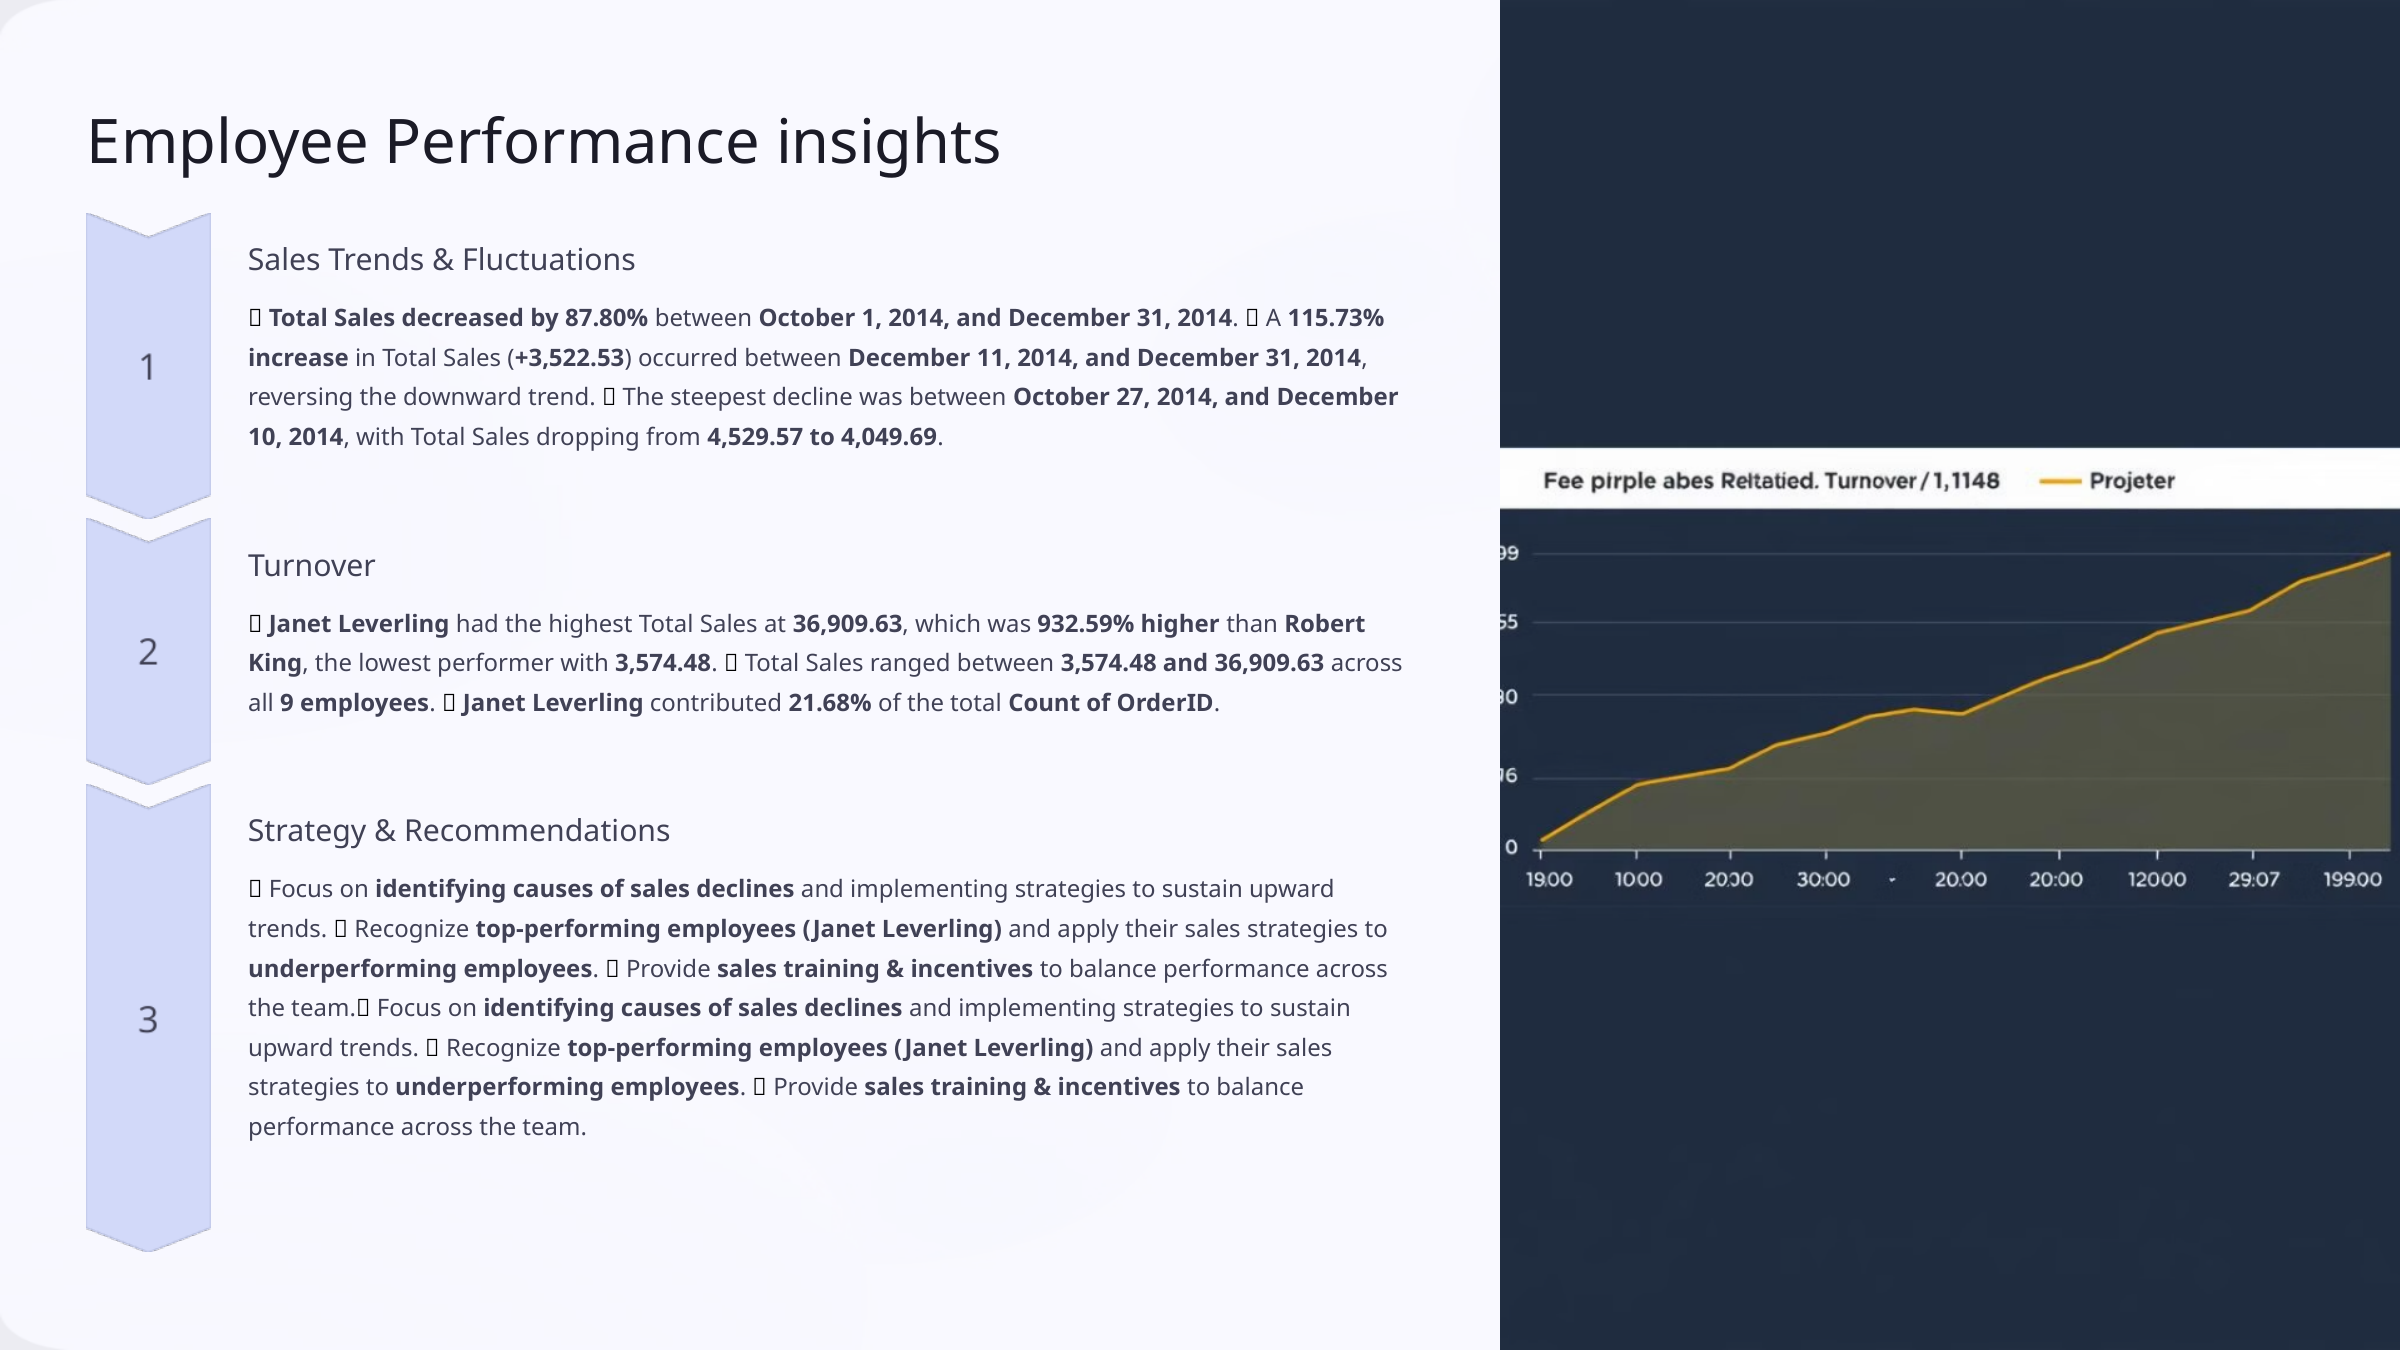

Employee Performance insights
Sales Trends & Fluctuations
✅ Total Sales decreased by 87.80% between October 1, 2014, and December 31, 2014. ✅ A 115.73% increase in Total Sales (+3,522.53) occurred between December 11, 2014, and December 31, 2014, reversing the downward trend. ✅ The steepest decline was between October 27, 2014, and December 10, 2014, with Total Sales dropping from 4,529.57 to 4,049.69.
Turnover
✅ Janet Leverling had the highest Total Sales at 36,909.63, which was 932.59% higher than Robert King, the lowest performer with 3,574.48. ✅ Total Sales ranged between 3,574.48 and 36,909.63 across all 9 employees. ✅ Janet Leverling contributed 21.68% of the total Count of OrderID.
Strategy & Recommendations
✅ Focus on identifying causes of sales declines and implementing strategies to sustain upward trends. ✅ Recognize top-performing employees (Janet Leverling) and apply their sales strategies to underperforming employees. ✅ Provide sales training & incentives to balance performance across the team.✅ Focus on identifying causes of sales declines and implementing strategies to sustain upward trends. ✅ Recognize top-performing employees (Janet Leverling) and apply their sales strategies to underperforming employees. ✅ Provide sales training & incentives to balance performance across the team.